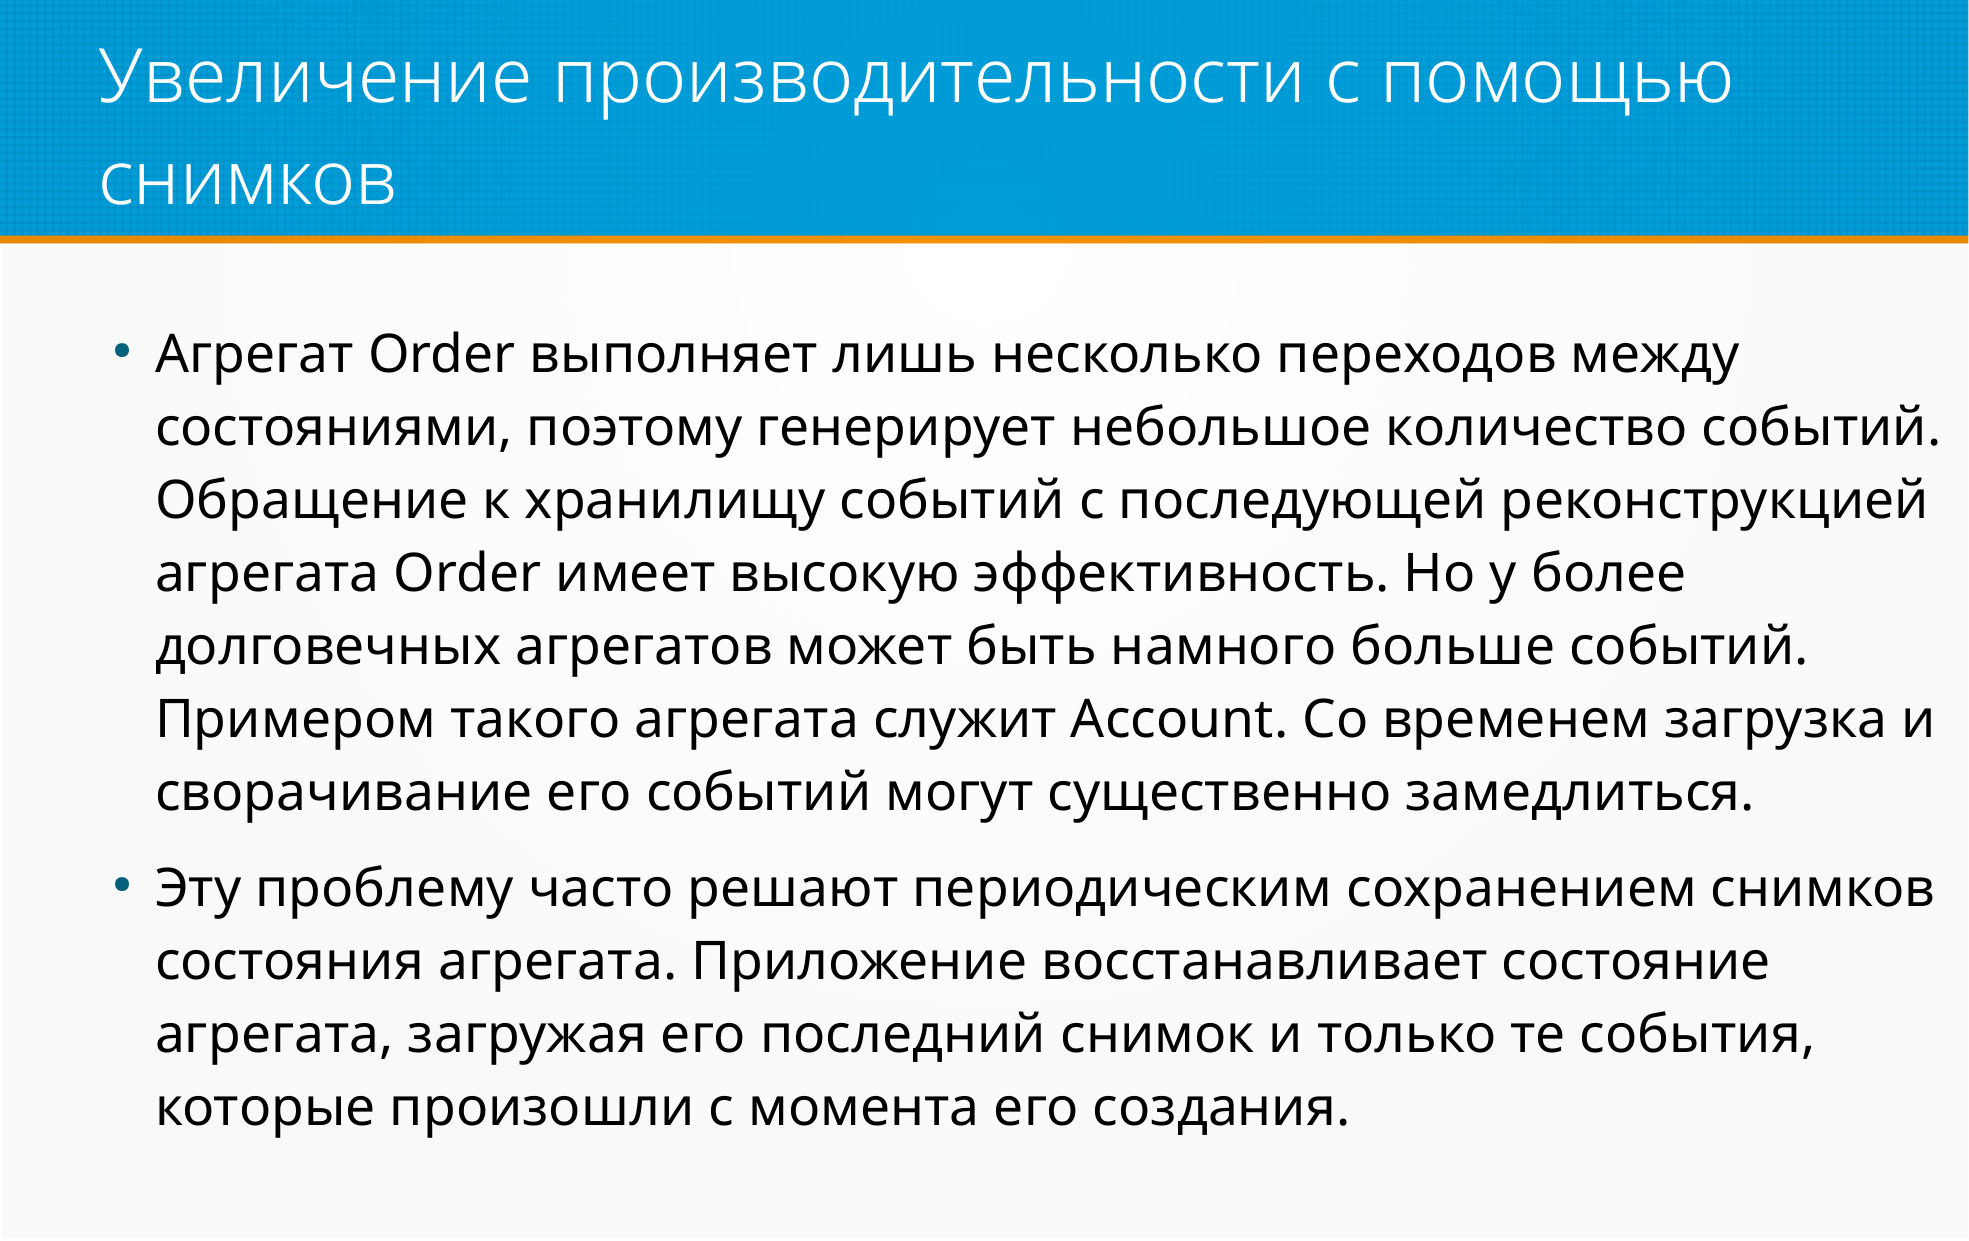

# Увеличение производительности с помощью снимков
Агрегат Order выполняет лишь несколько переходов между состояниями, поэтому генерирует небольшое количество событий. Обращение к хранилищу событий с последующей реконструкцией агрегата Order имеет высокую эффективность. Но у более долговечных агрегатов может быть намного больше событий. Примером такого агрегата служит Account. Со временем загрузка и сворачивание его событий могут существенно замедлиться.
Эту проблему часто решают периодическим сохранением снимков состояния агрегата. Приложение восстанавливает состояние агрегата, загружая его последний снимок и только те события, которые произошли с момента его создания.